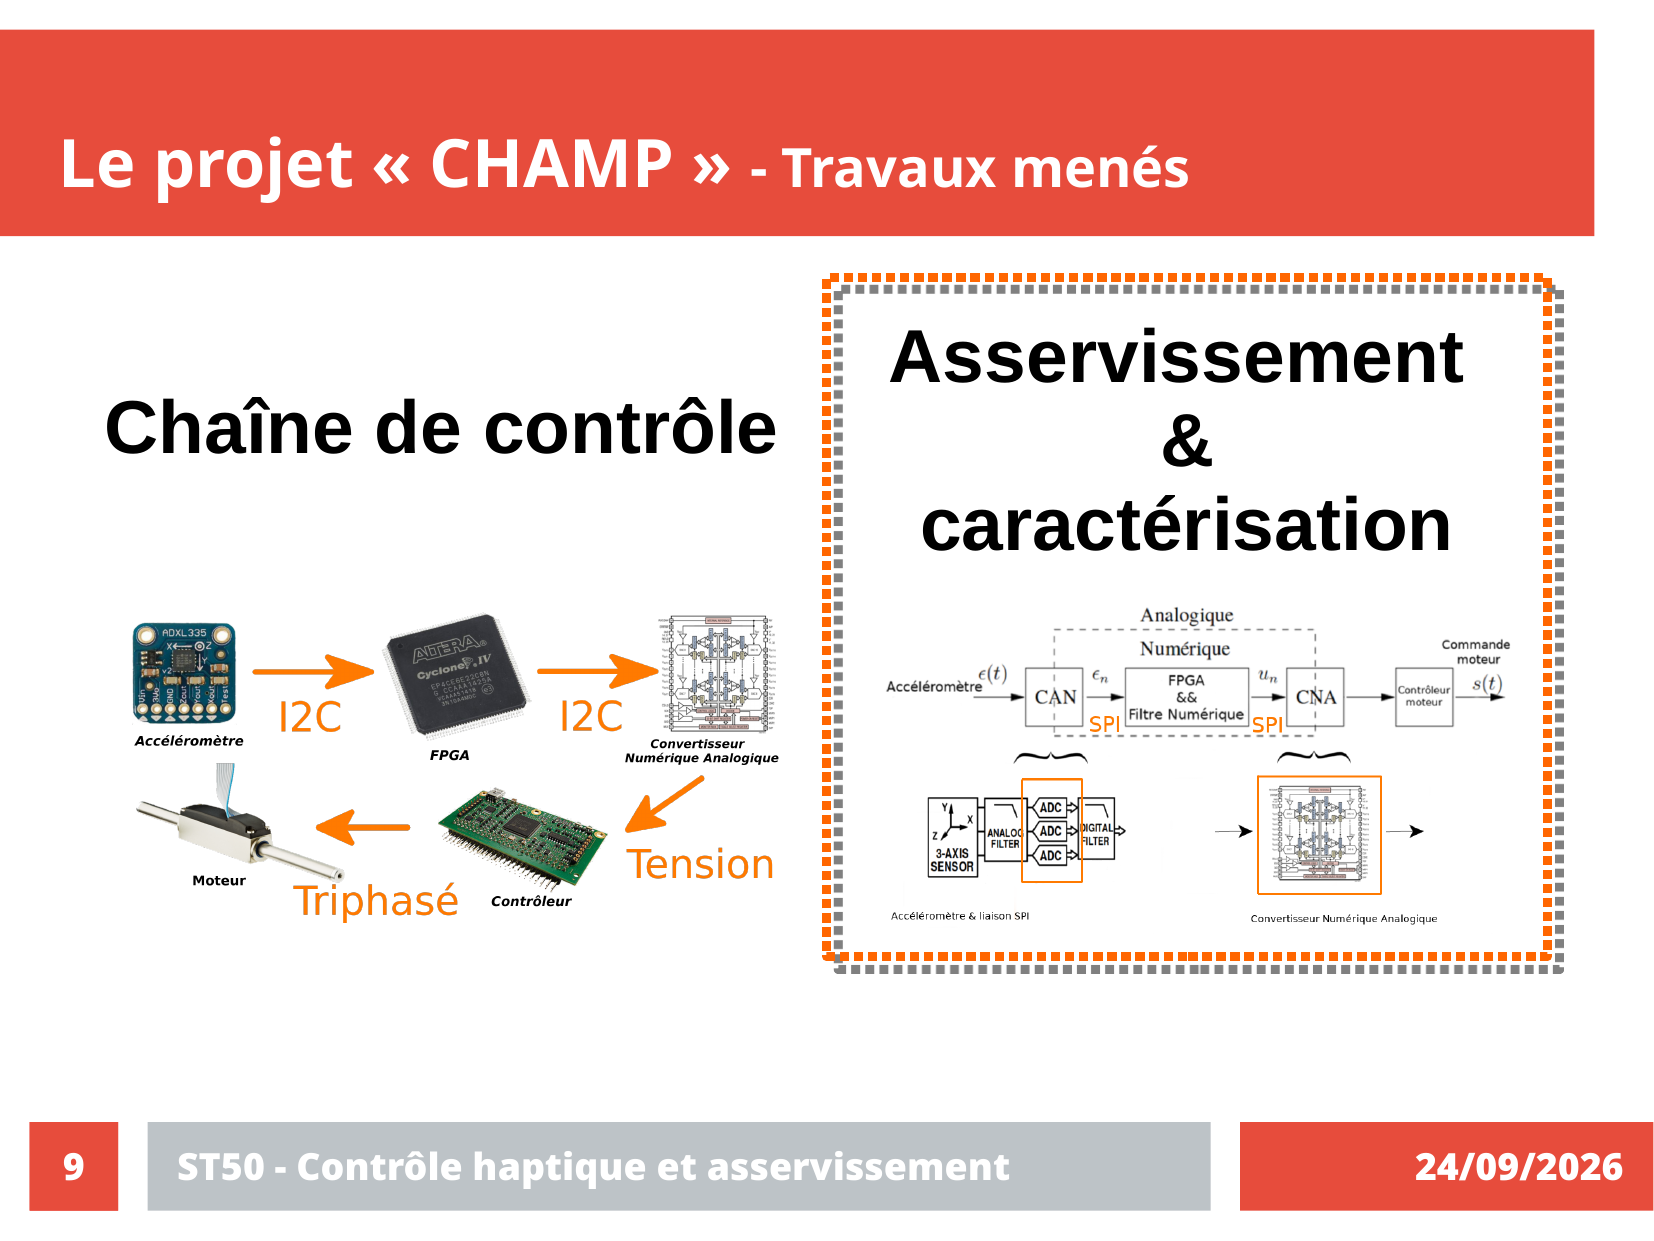

# Le projet « CHAMP » - Travaux menés
Asservissement
&
caractérisation
Chaîne de contrôle
9
ST50 - Contrôle haptique et asservissement